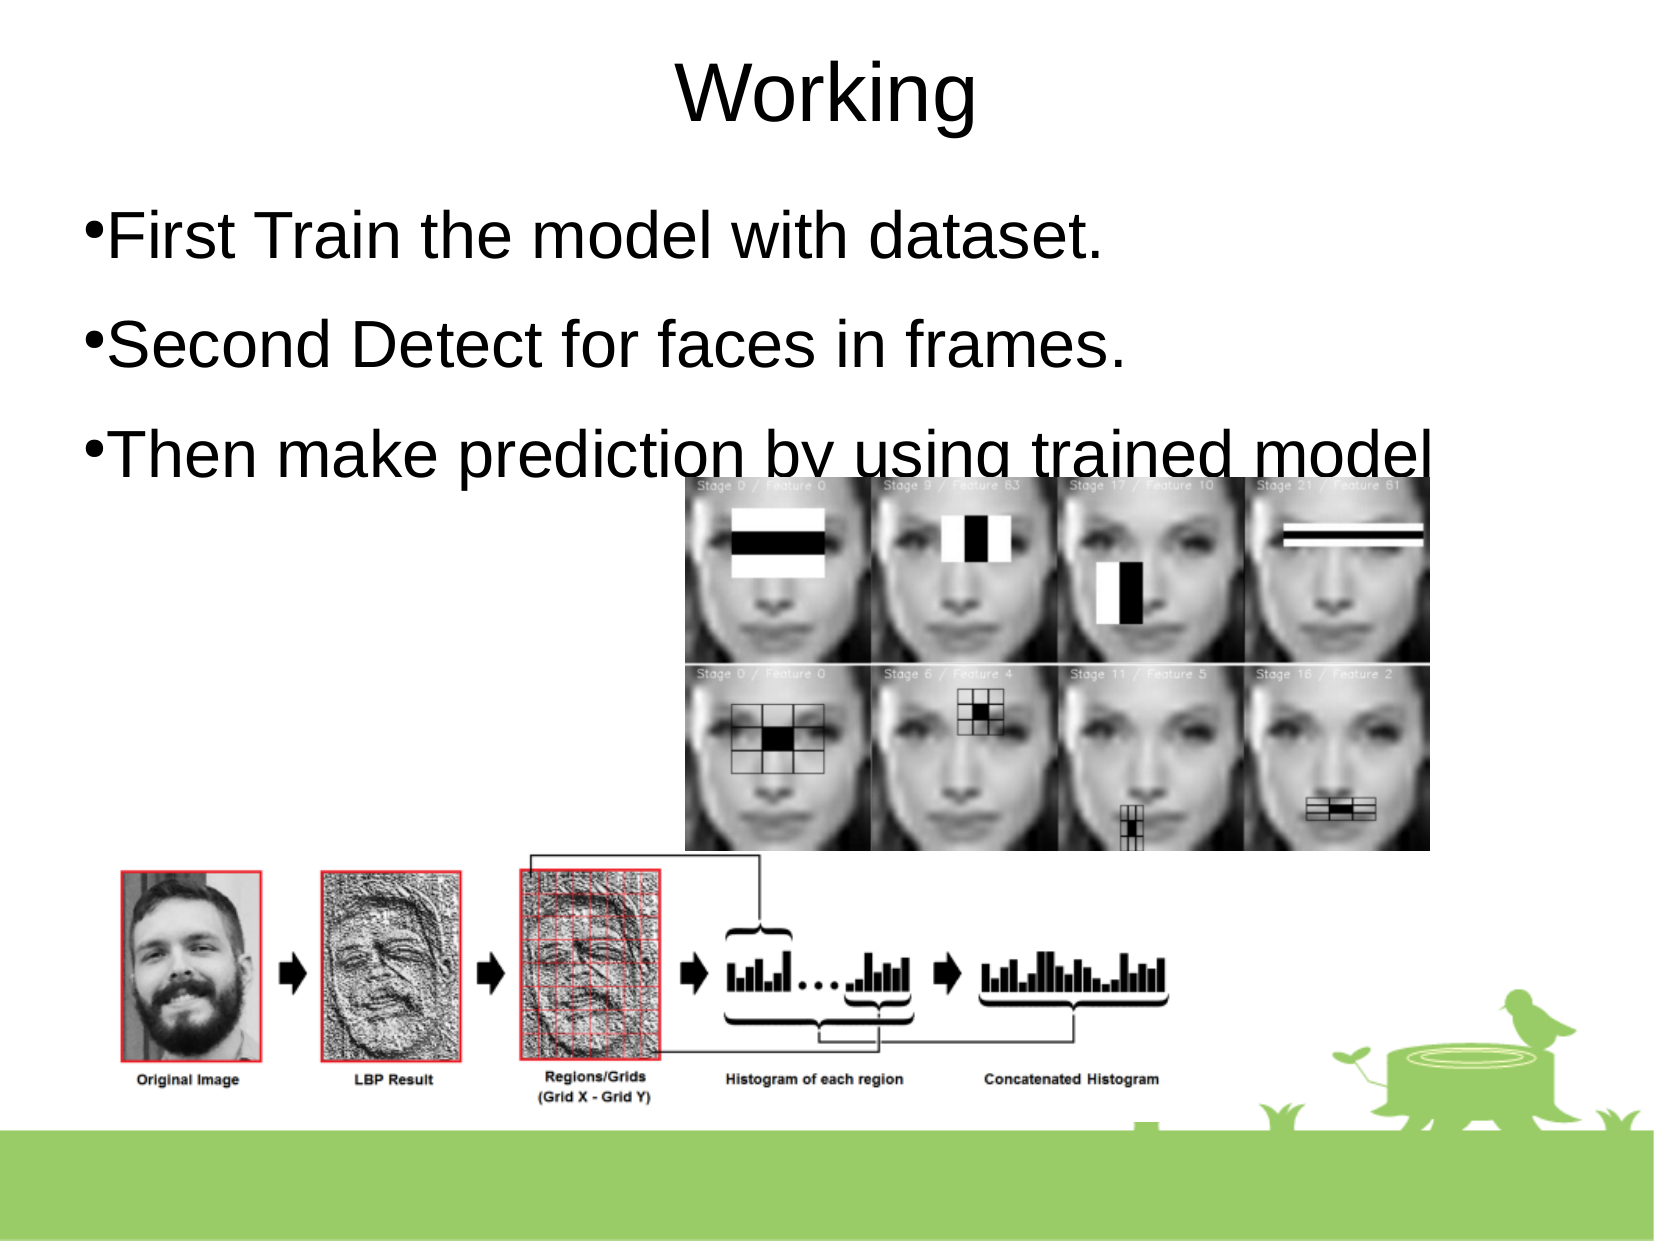

# Working
First Train the model with dataset.
Second Detect for faces in frames.
Then make prediction by using trained model